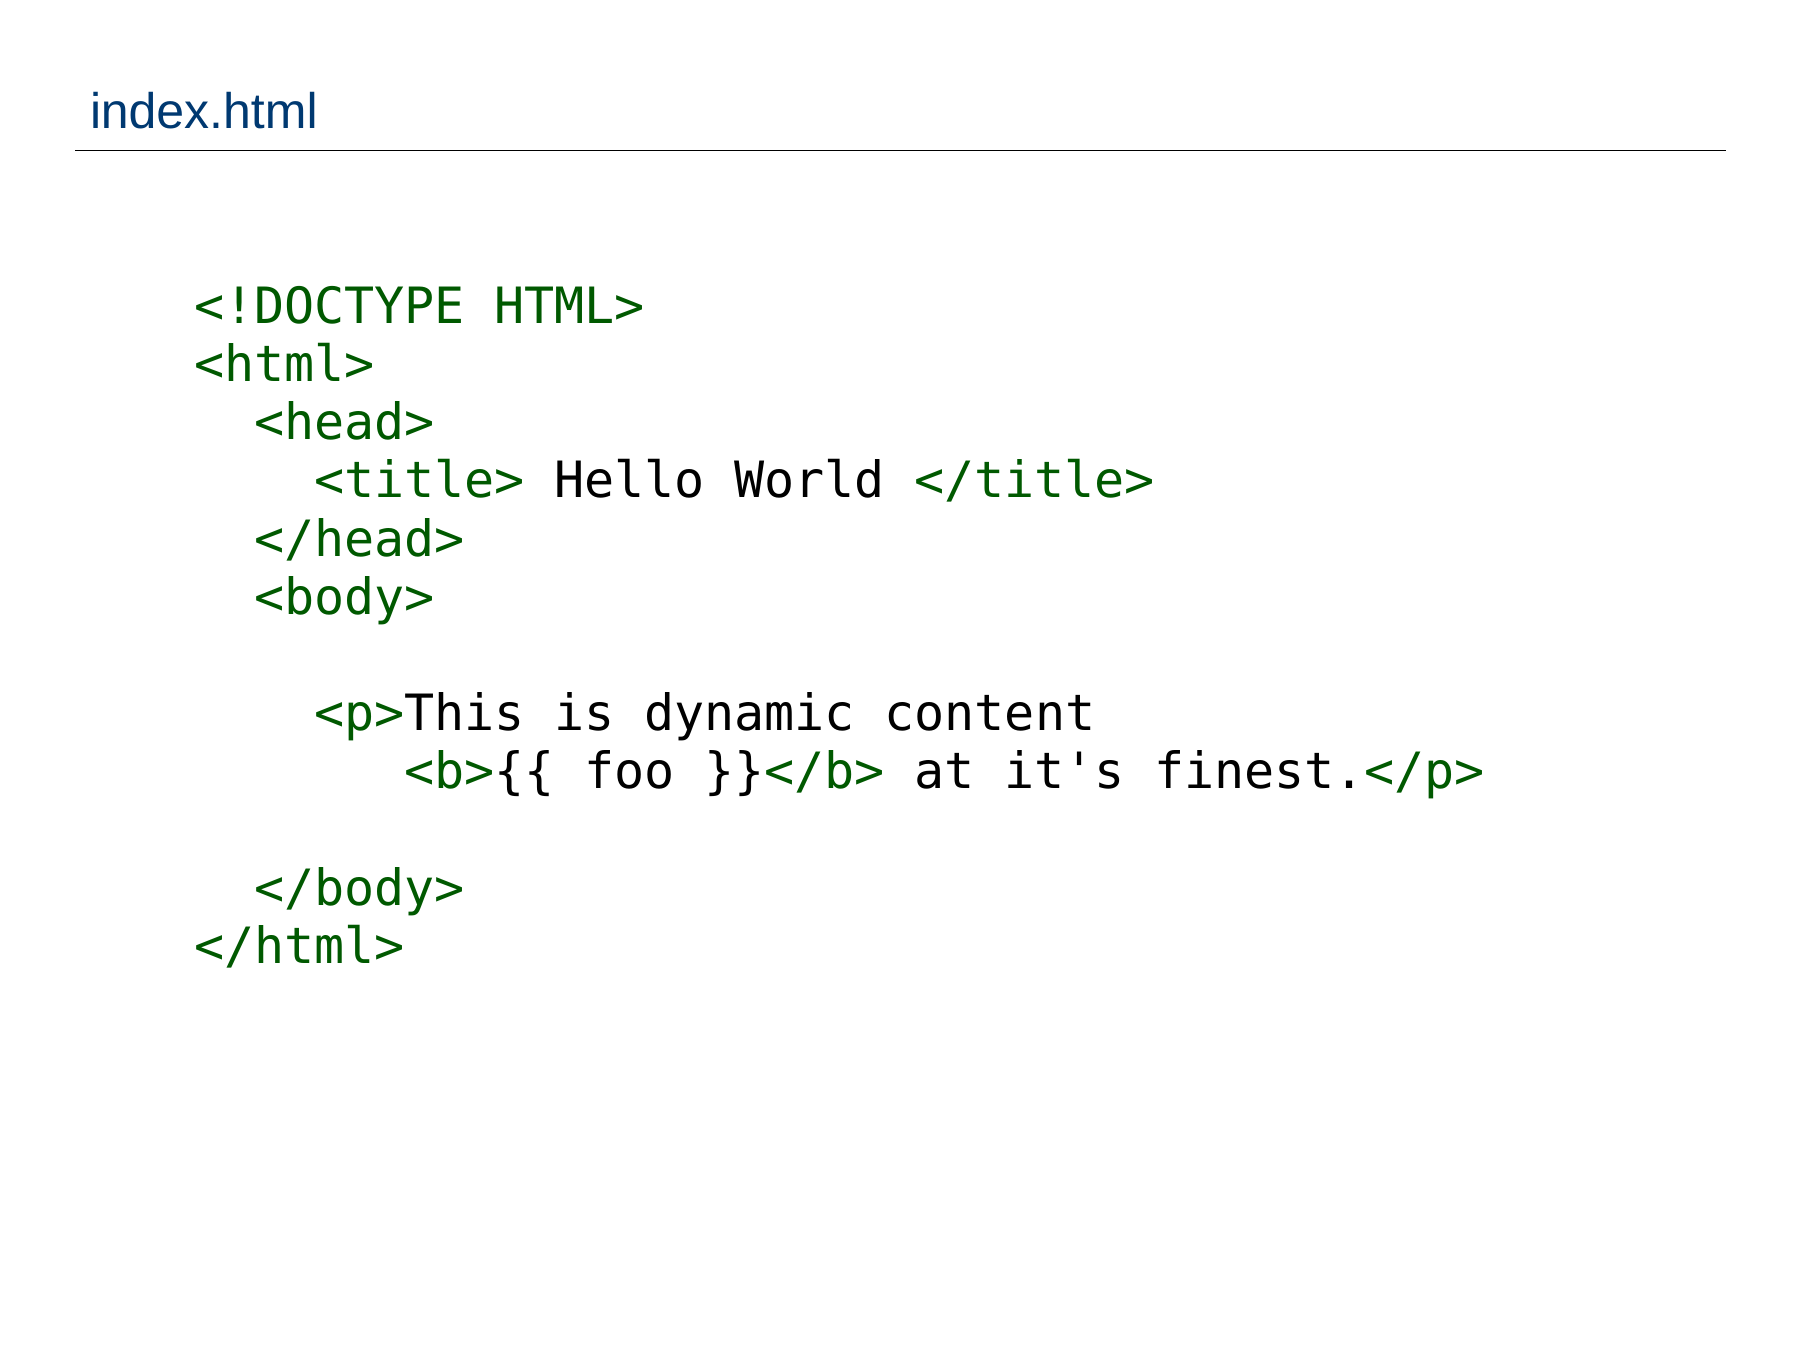

# index.html
<!DOCTYPE HTML>
<html>
 <head>
 <title> Hello World </title>
 </head>
 <body>
 <p>This is dynamic content
 <b>{{ foo }}</b> at it's finest.</p>
 </body>
</html>